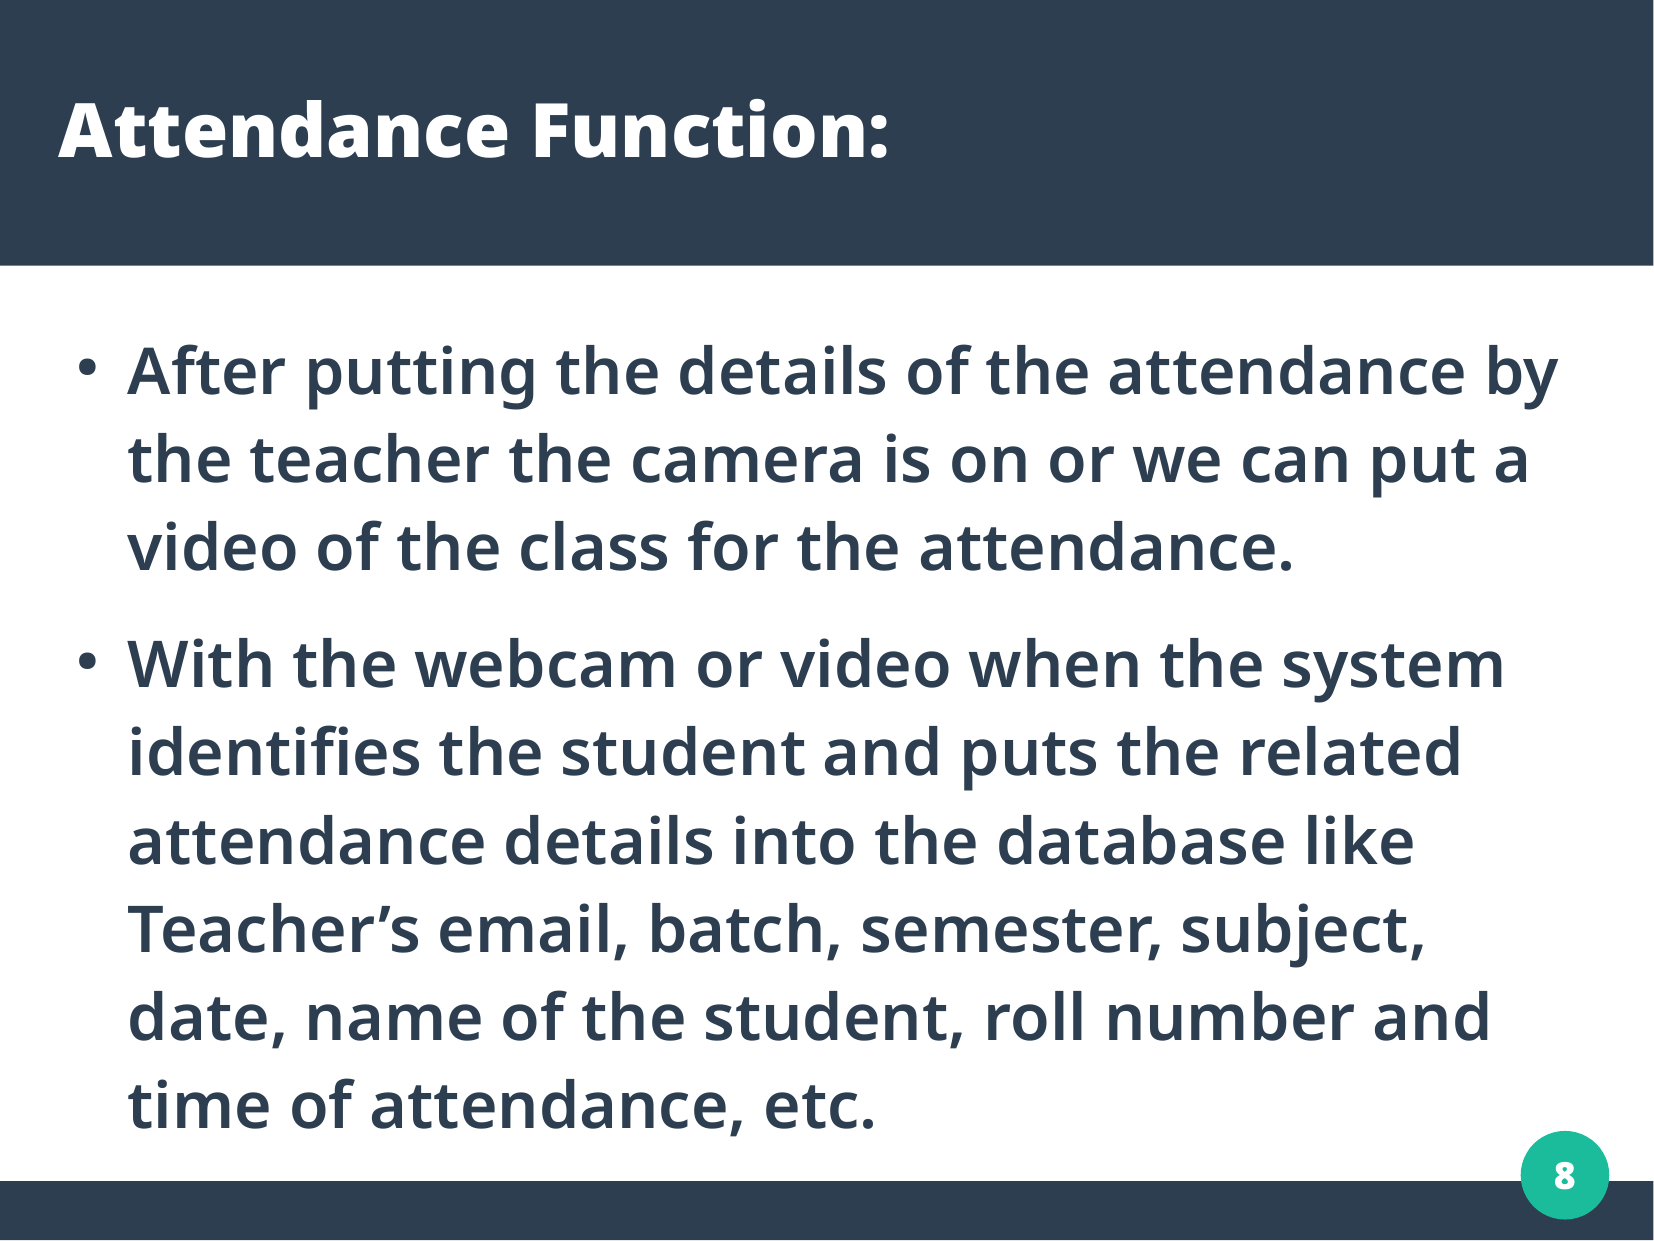

# Attendance Function:
After putting the details of the attendance by the teacher the camera is on or we can put a video of the class for the attendance.
With the webcam or video when the system identifies the student and puts the related attendance details into the database like Teacher’s email, batch, semester, subject, date, name of the student, roll number and time of attendance, etc.
8